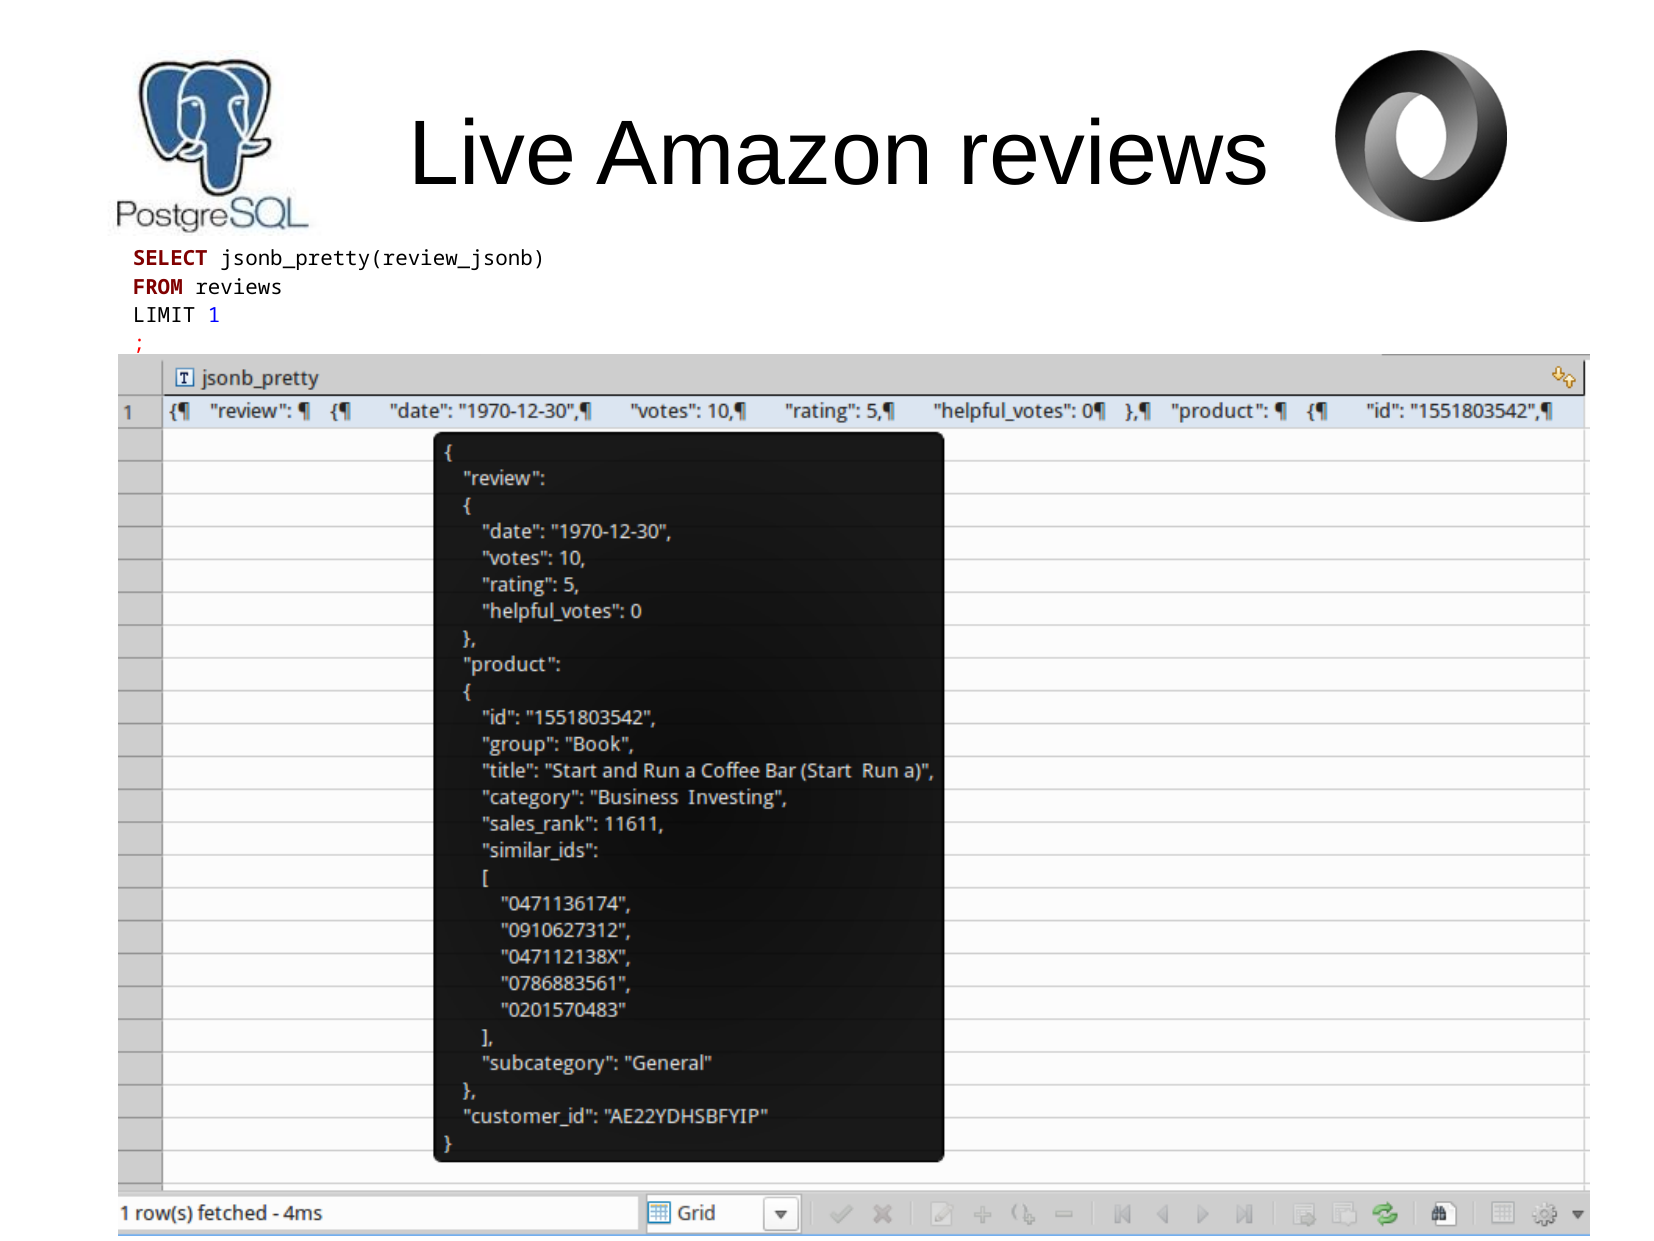

# Live Amazon reviews
SELECT jsonb_pretty(review_jsonb)
FROM reviews
LIMIT 1
;